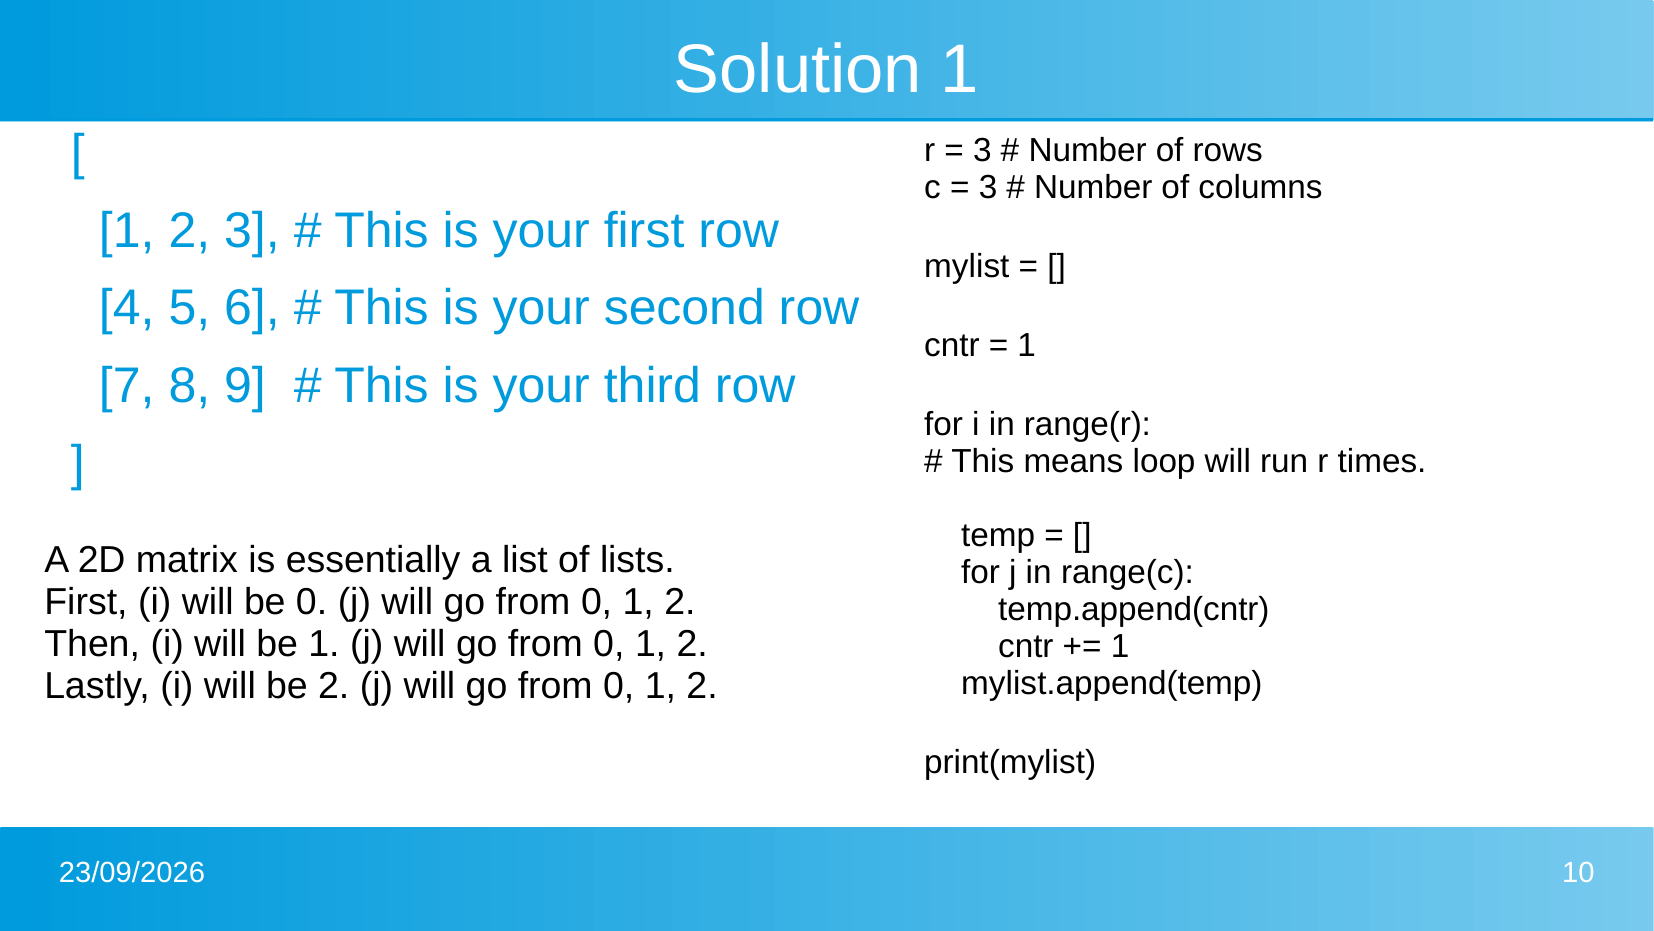

# Solution 1
[
 [1, 2, 3], # This is your first row
 [4, 5, 6], # This is your second row
 [7, 8, 9] # This is your third row
]
r = 3 # Number of rows
c = 3 # Number of columns
mylist = []
cntr = 1
for i in range(r):
# This means loop will run r times.
 temp = []
 for j in range(c):
 temp.append(cntr)
 cntr += 1
 mylist.append(temp)
print(mylist)
A 2D matrix is essentially a list of lists.
First, (i) will be 0. (j) will go from 0, 1, 2.
Then, (i) will be 1. (j) will go from 0, 1, 2.
Lastly, (i) will be 2. (j) will go from 0, 1, 2.
10